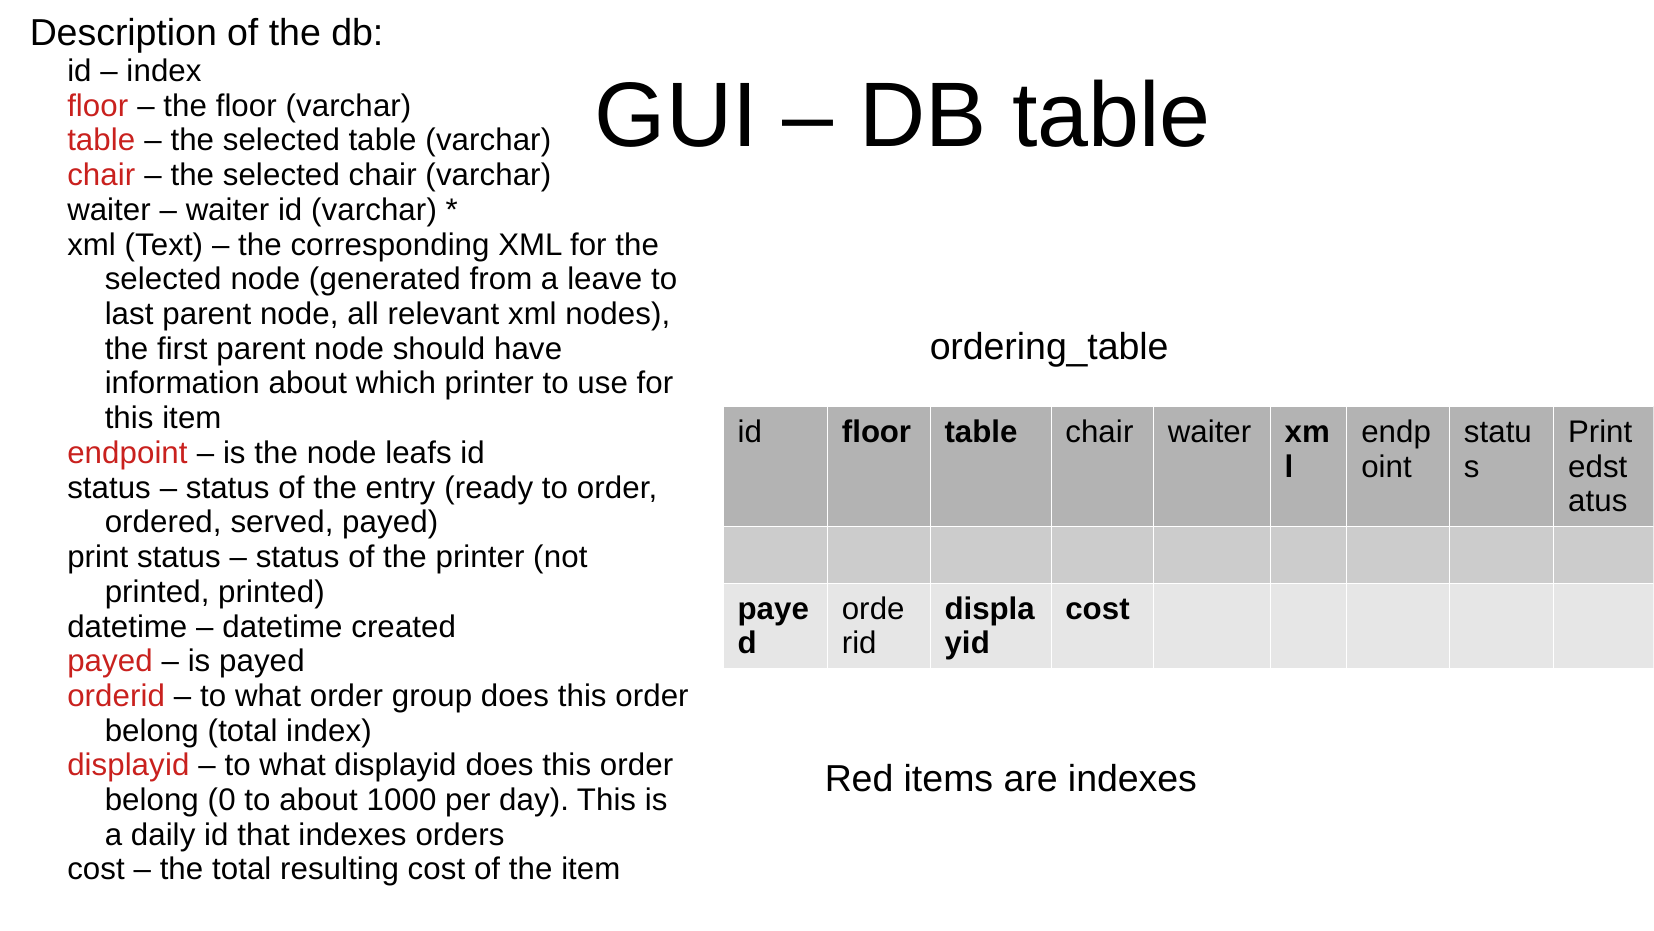

Description of the db:
id – index
floor – the floor (varchar)
table – the selected table (varchar)
chair – the selected chair (varchar)
waiter – waiter id (varchar) *
xml (Text) – the corresponding XML for the selected node (generated from a leave to last parent node, all relevant xml nodes), the first parent node should have information about which printer to use for this item
endpoint – is the node leafs id
status – status of the entry (ready to order, ordered, served, payed)
print status – status of the printer (not printed, printed)
datetime – datetime created
payed – is payed
orderid – to what order group does this order belong (total index)
displayid – to what displayid does this order belong (0 to about 1000 per day). This is a daily id that indexes orders
cost – the total resulting cost of the item
# GUI – DB table
ordering_table
| id | floor | table | chair | waiter | xml | endpoint | status | Printedstatus | datetime |
| --- | --- | --- | --- | --- | --- | --- | --- | --- | --- |
| | | | | | | | | | |
| payed | orderid | displayid | cost | | | | | | |
Red items are indexes